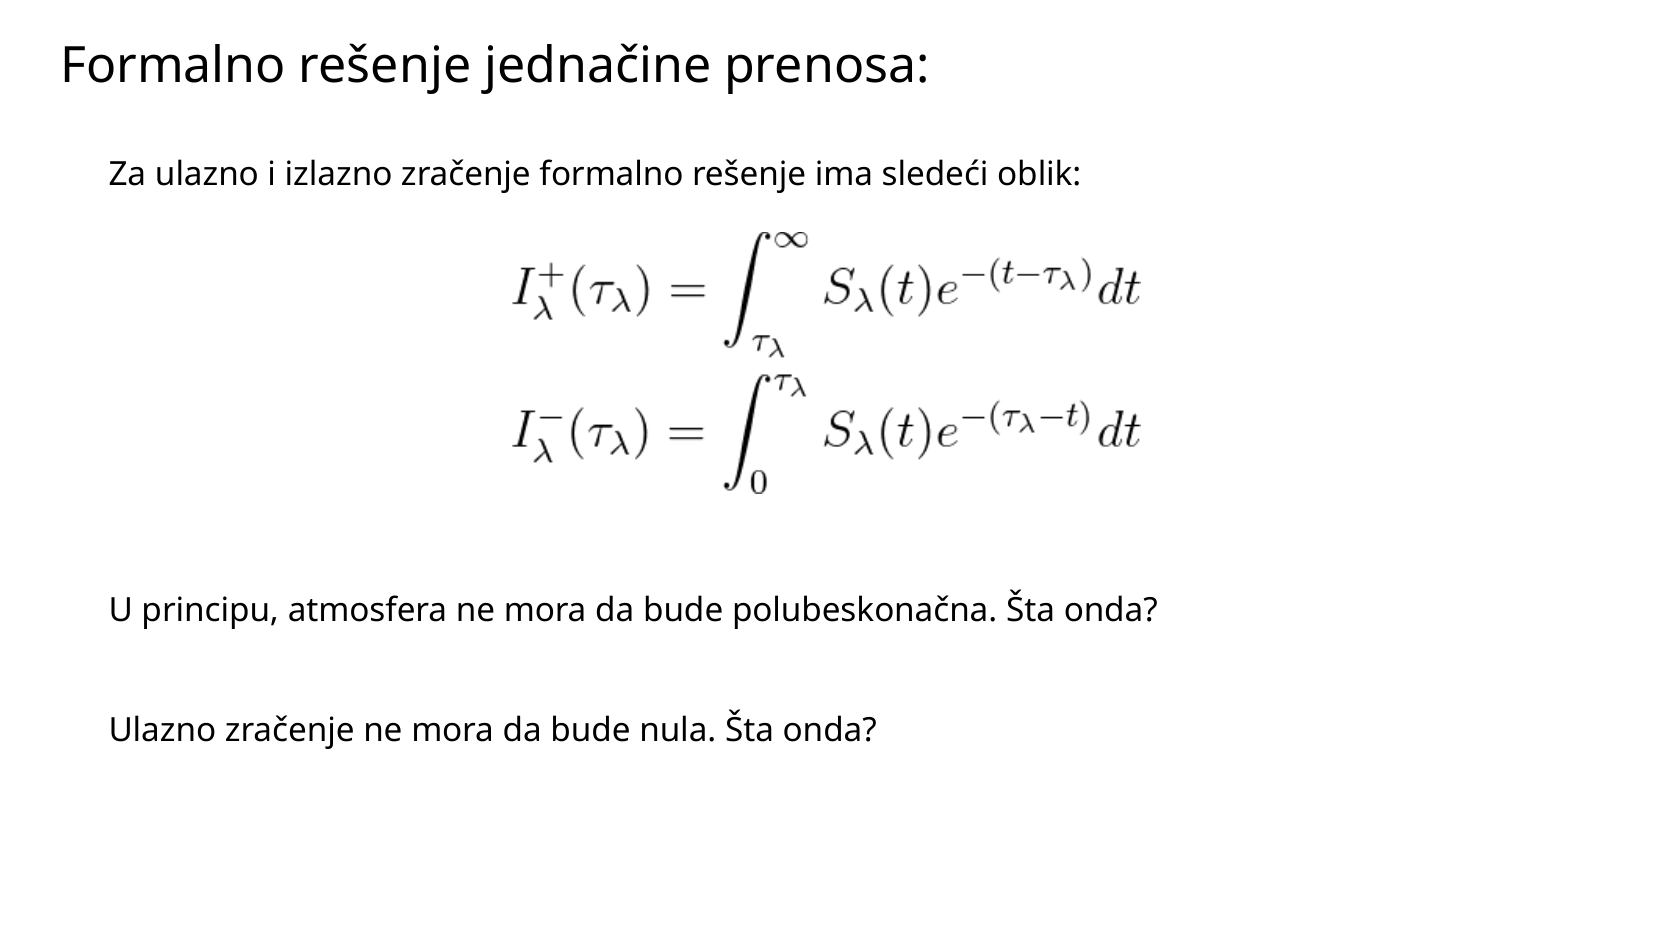

# Formalno rešenje jednačine prenosa:
Za ulazno i izlazno zračenje formalno rešenje ima sledeći oblik:
U principu, atmosfera ne mora da bude polubeskonačna. Šta onda?
Ulazno zračenje ne mora da bude nula. Šta onda?